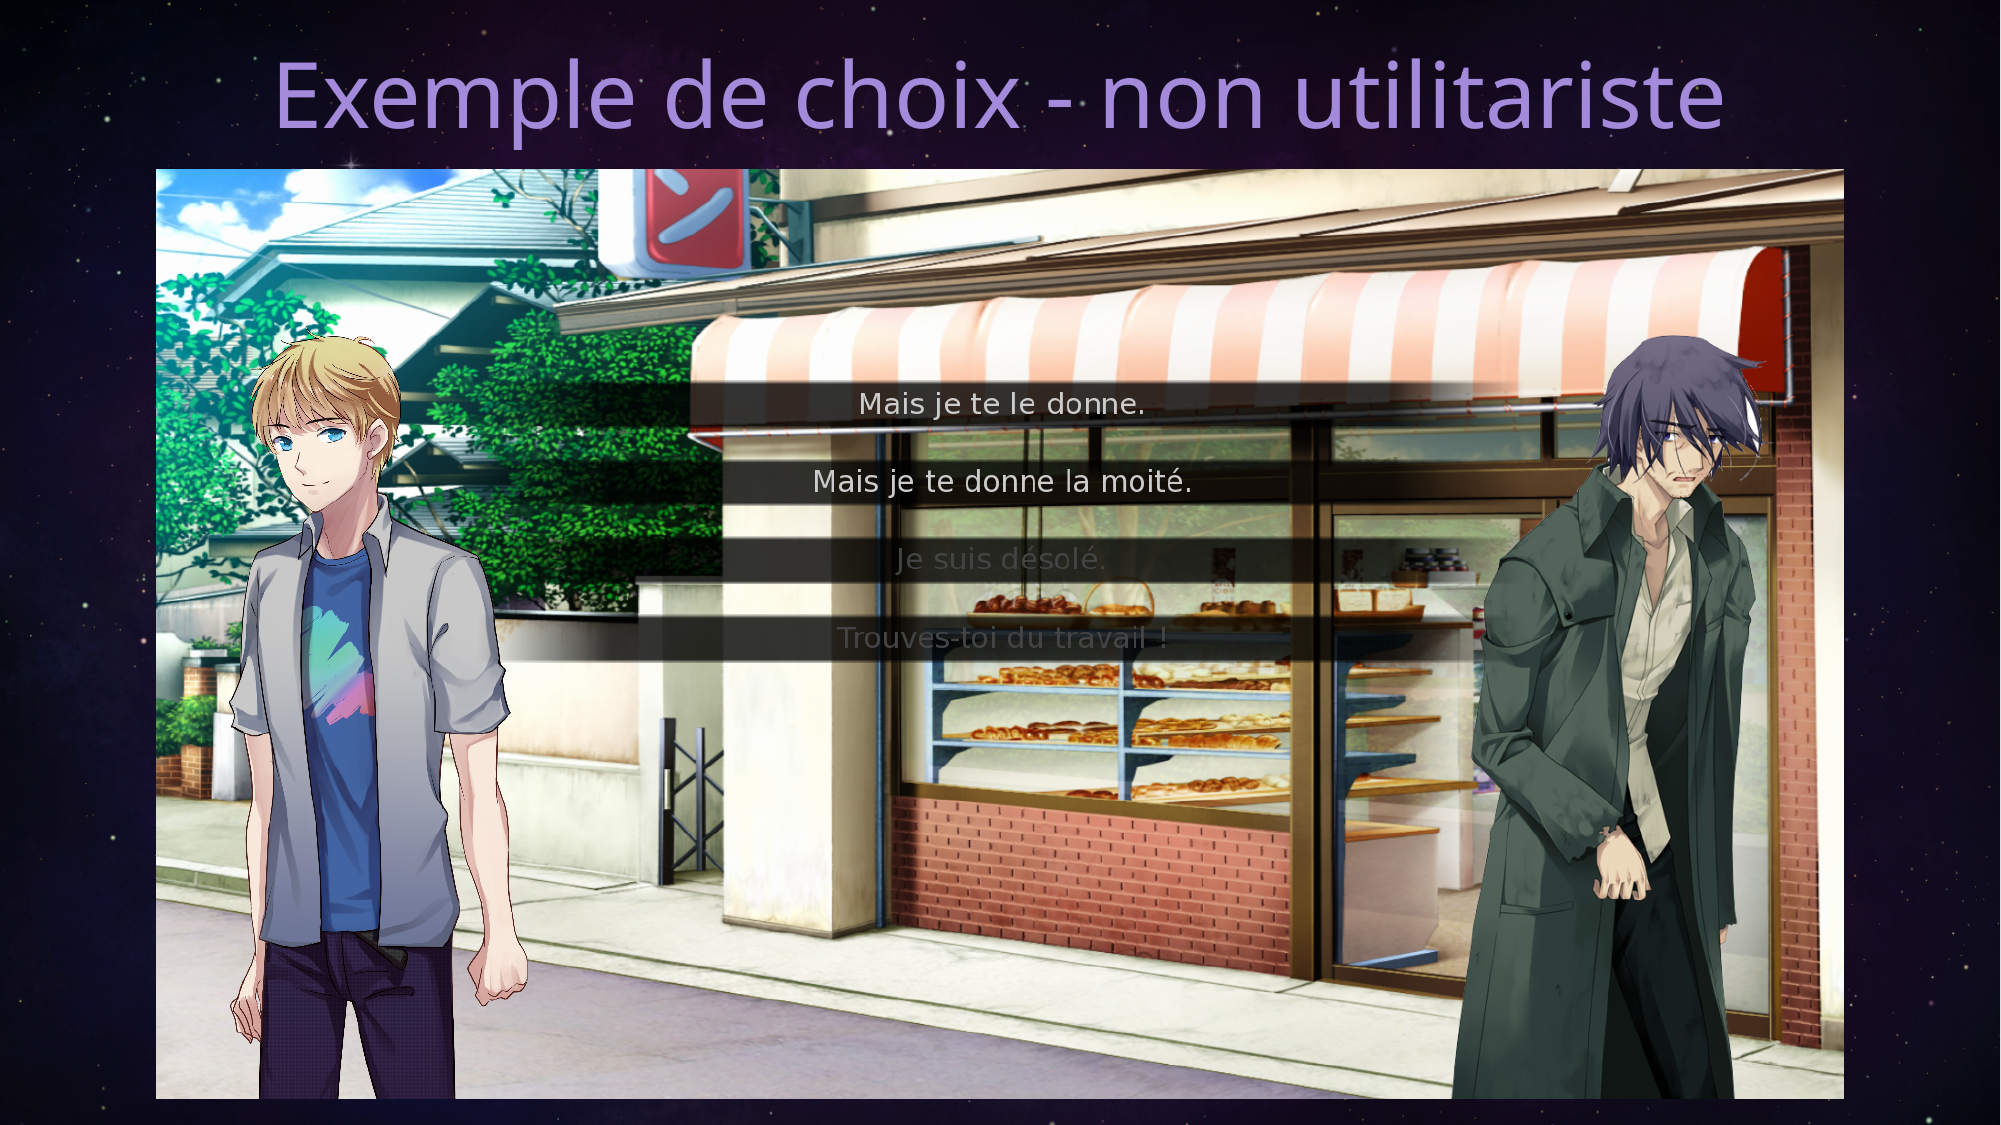

# Exemple de choix - non utilitariste